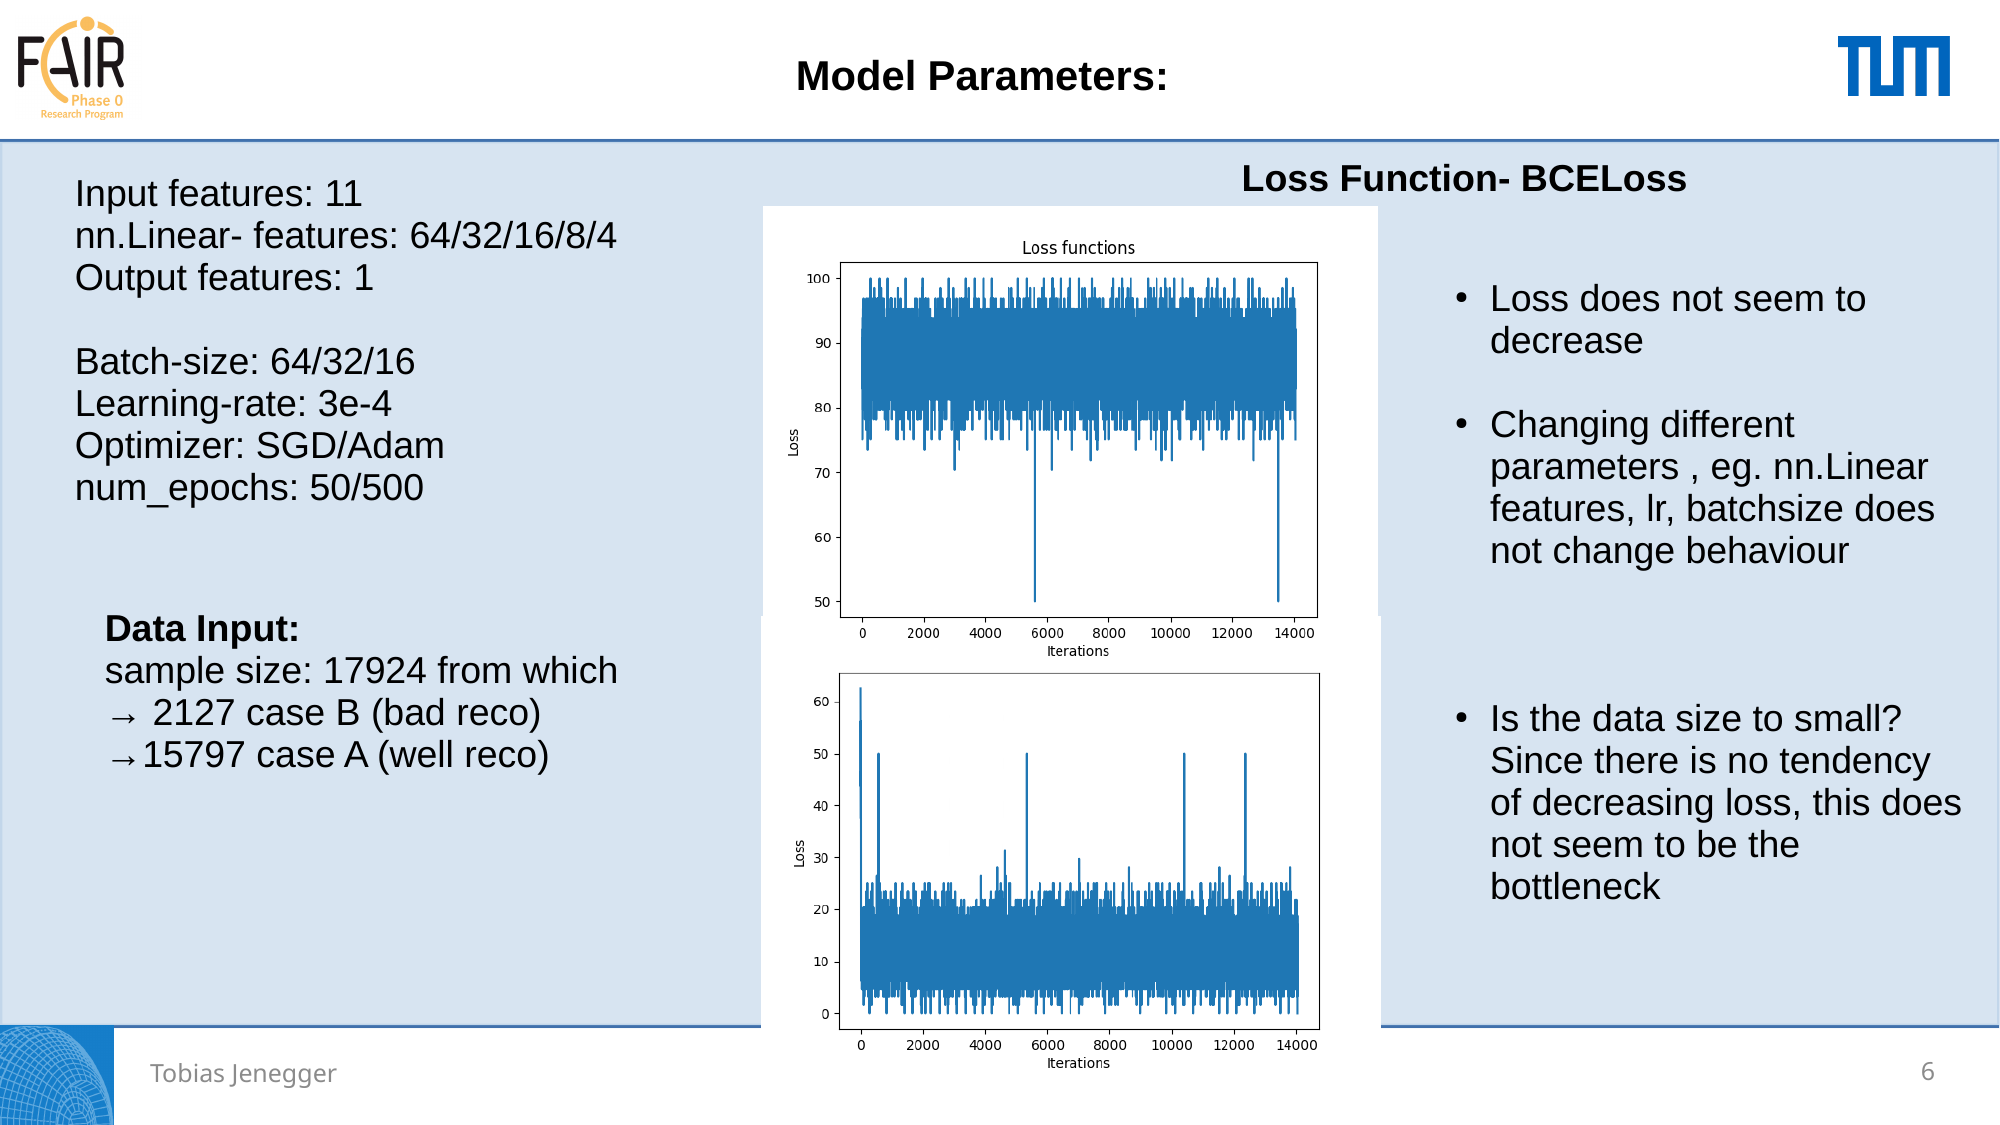

Model Parameters:
Loss Function- BCELoss
Input features: 11
nn.Linear- features: 64/32/16/8/4
Output features: 1
Batch-size: 64/32/16
Learning-rate: 3e-4
Optimizer: SGD/Adam
num_epochs: 50/500
Loss does not seem to decrease
Changing different parameters , eg. nn.Linear features, lr, batchsize does not change behaviour
Is the data size to small?
Since there is no tendency of decreasing loss, this does not seem to be the bottleneck
Data Input:
sample size: 17924 from which
→ 2127 case B (bad reco)
→15797 case A (well reco)
6